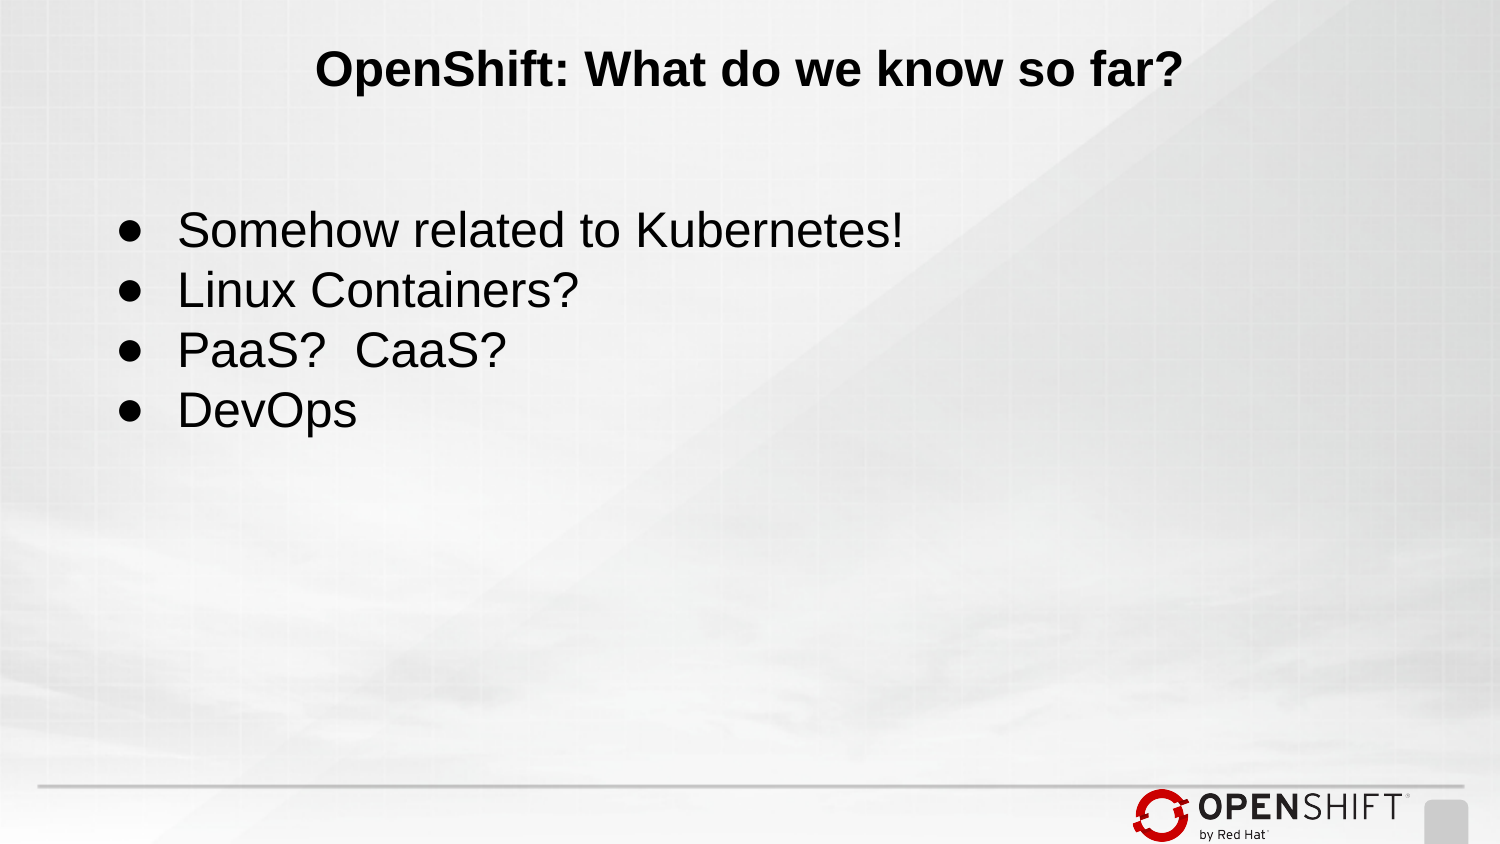

# OpenShift: What do we know so far?
Somehow related to Kubernetes!
Linux Containers?
PaaS? CaaS?
DevOps